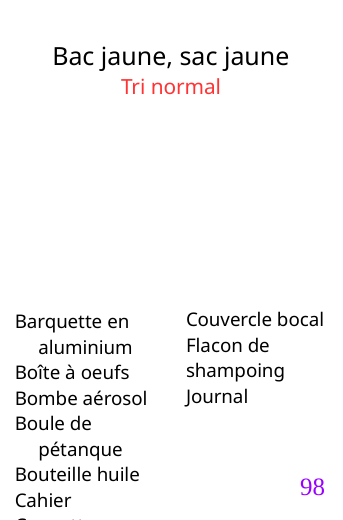

Bac jaune, sac jaune
Tri normal
Couvercle bocal
Flacon de shampoing
Journal
Barquette en aluminium
Boîte à oeufs
Bombe aérosol
Boule de pétanque
Bouteille huile
Cahier
Cannette
98